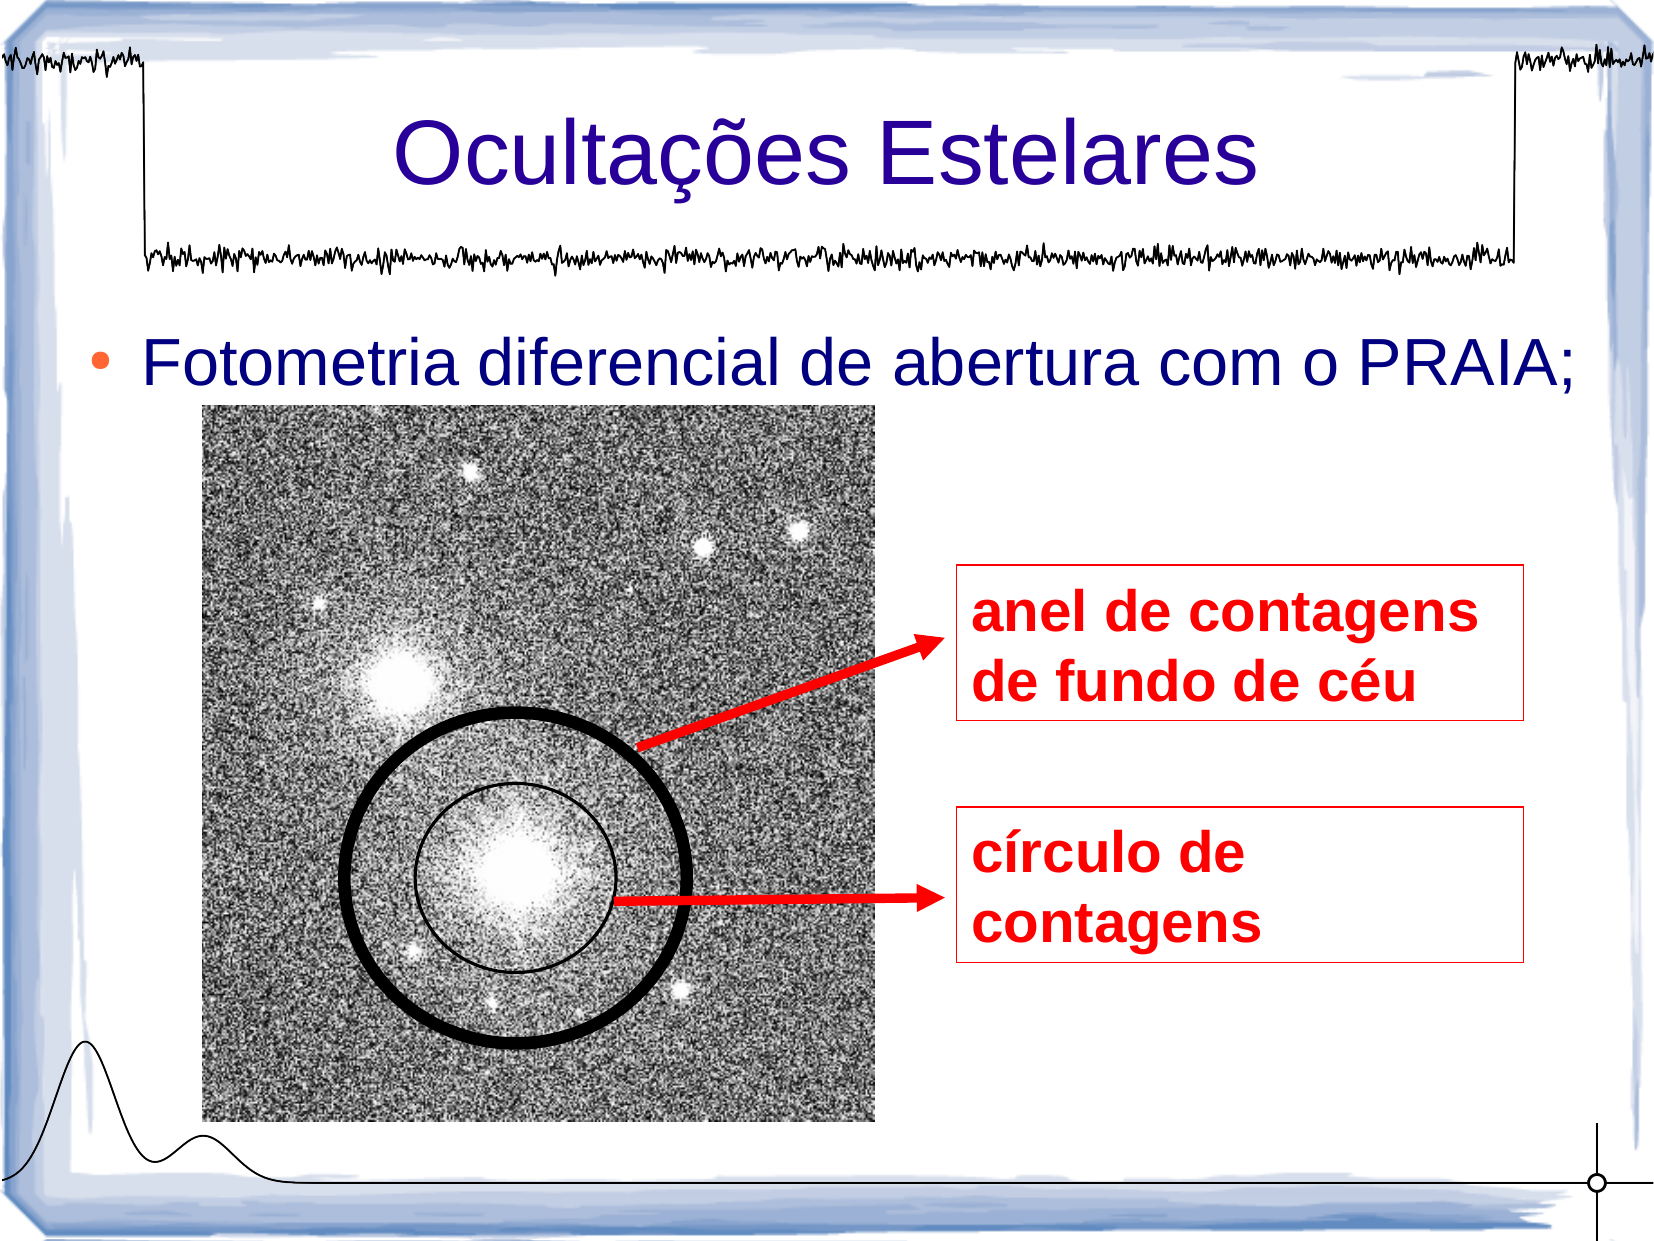

# Ocultações Estelares
Fotometria diferencial de abertura com o PRAIA;
anel de contagens de fundo de céu
círculo de contagens